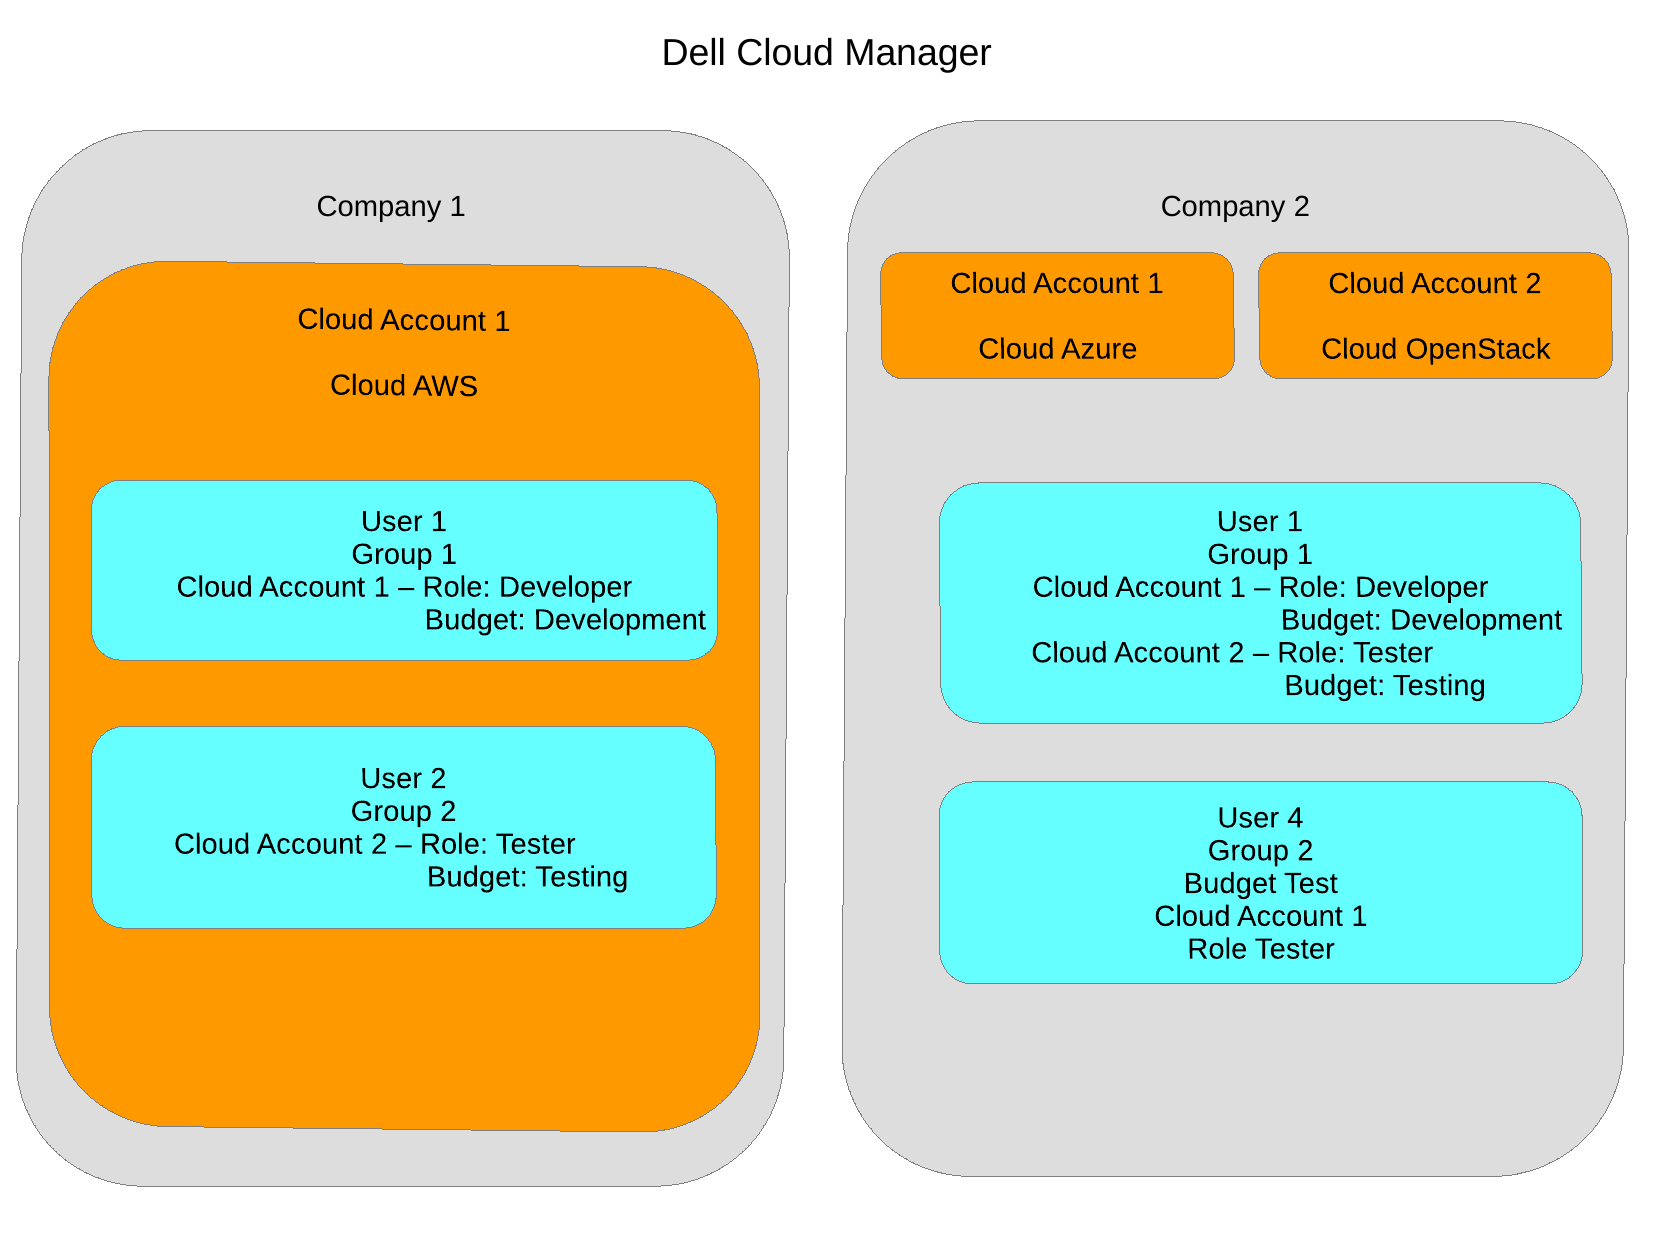

Dell Cloud Manager
Company 1
Company 2
Cloud Account 1
Cloud Azure
Cloud Account 2
Cloud OpenStack
Cloud Account 1
Cloud AWS
User 1
Group 1
Cloud Account 1 – Role: Developer
 Budget: Development
User 1
Group 1
Cloud Account 1 – Role: Developer
 Budget: Development
Cloud Account 2 – Role: Tester
 Budget: Testing
User 2
Group 2
Cloud Account 2 – Role: Tester
 Budget: Testing
User 4
Group 2
Budget Test
Cloud Account 1
Role Tester